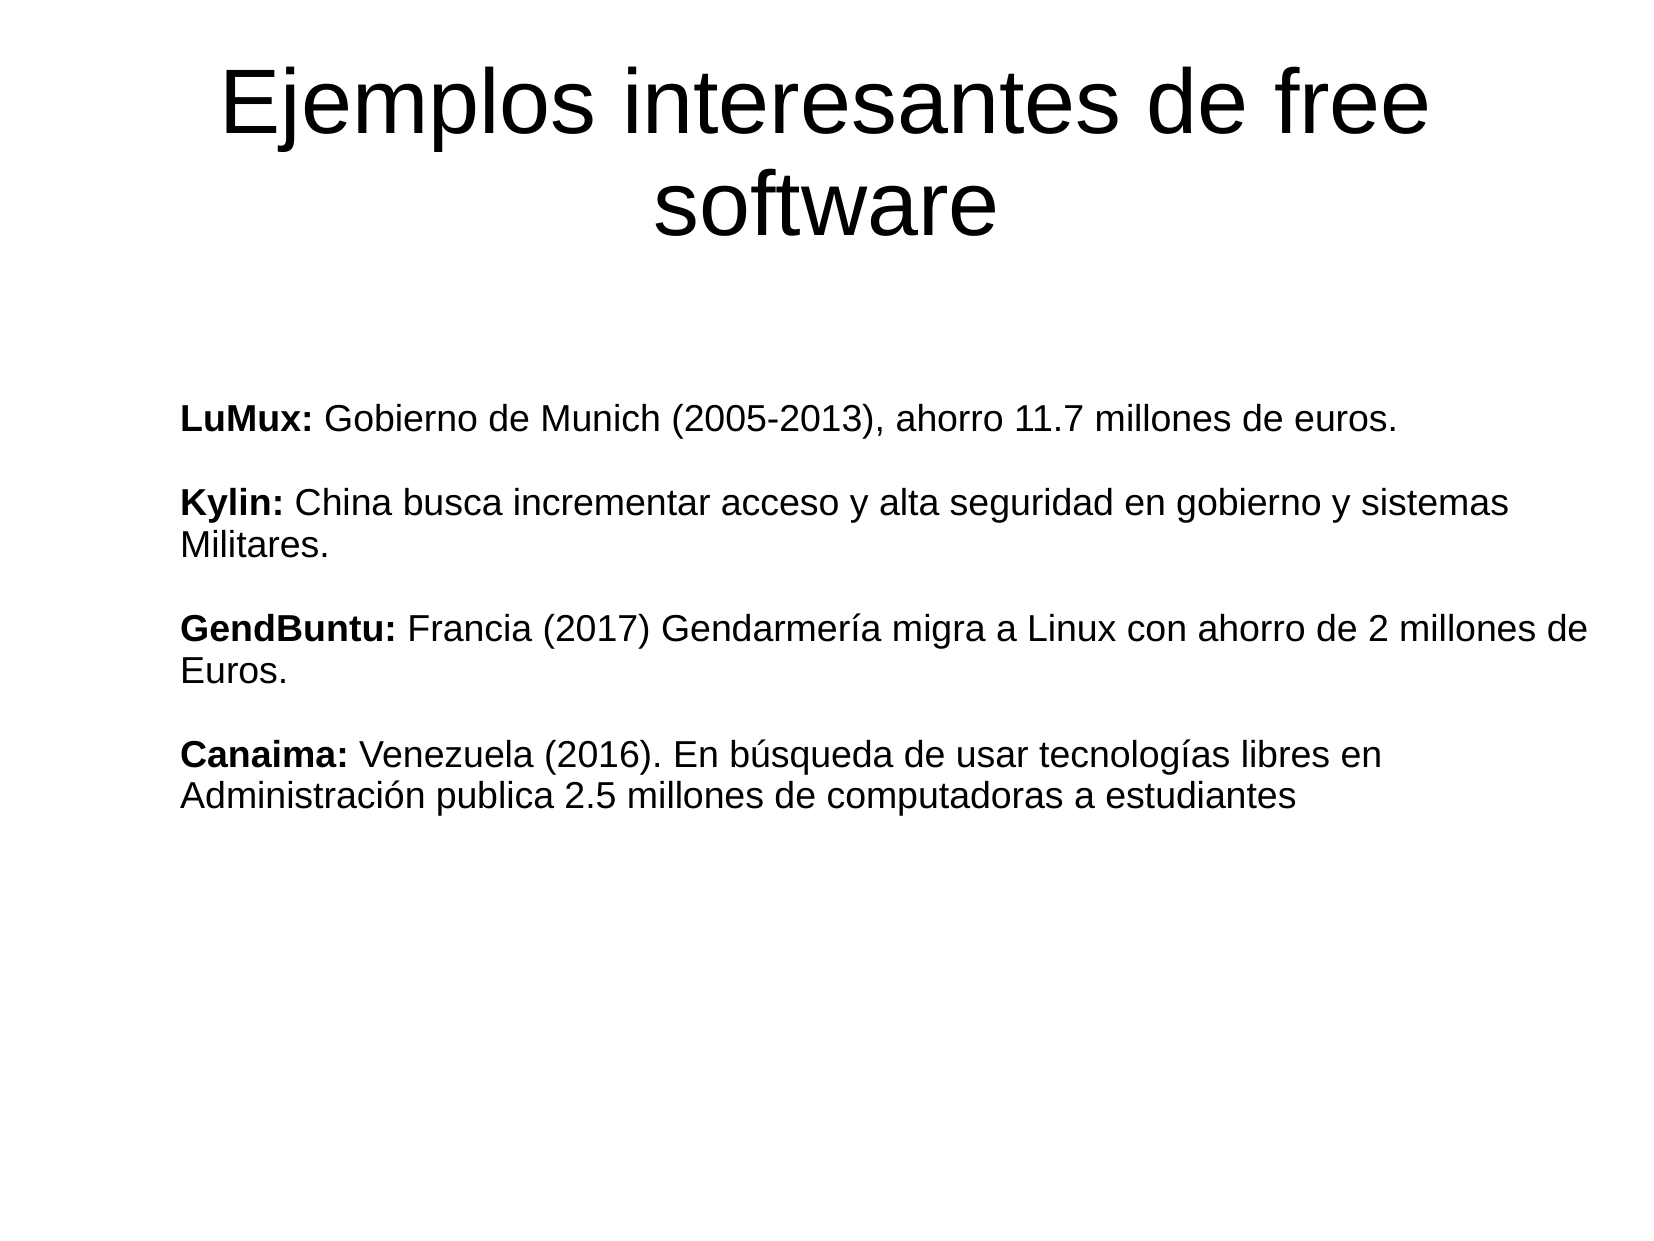

# Ejemplos interesantes de free software
LuMux: Gobierno de Munich (2005-2013), ahorro 11.7 millones de euros.
Kylin: China busca incrementar acceso y alta seguridad en gobierno y sistemas
Militares.
GendBuntu: Francia (2017) Gendarmería migra a Linux con ahorro de 2 millones de
Euros.
Canaima: Venezuela (2016). En búsqueda de usar tecnologías libres en
Administración publica 2.5 millones de computadoras a estudiantes